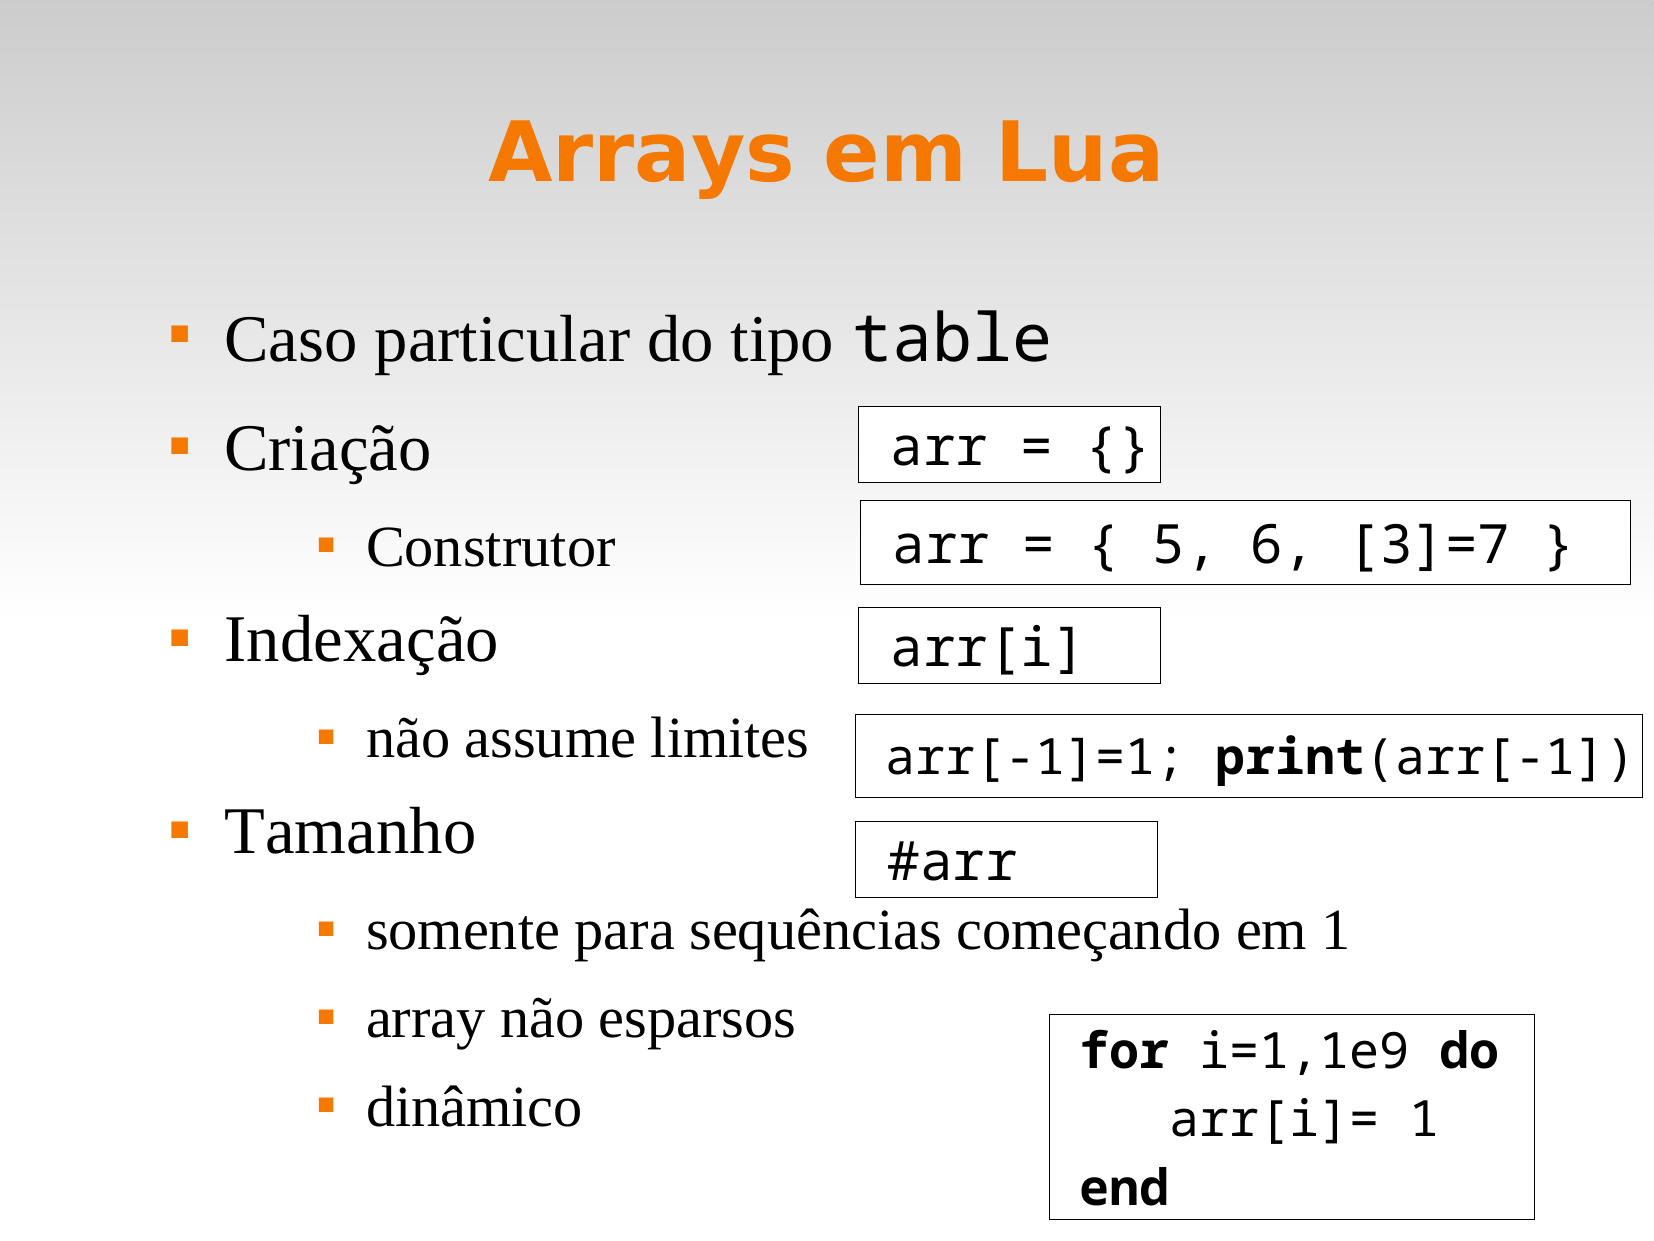

# Arrays em Lua
Caso particular do tipo table
Criação
Construtor
Indexação
não assume limites
Tamanho
somente para sequências começando em 1
array não esparsos
dinâmico
 arr = {}
 arr = { 5, 6, [3]=7 }
 arr[i]
 arr[-1]=1; print(arr[-1])
 #arr
 for i=1,1e9 do
 arr[i]= 1
 end